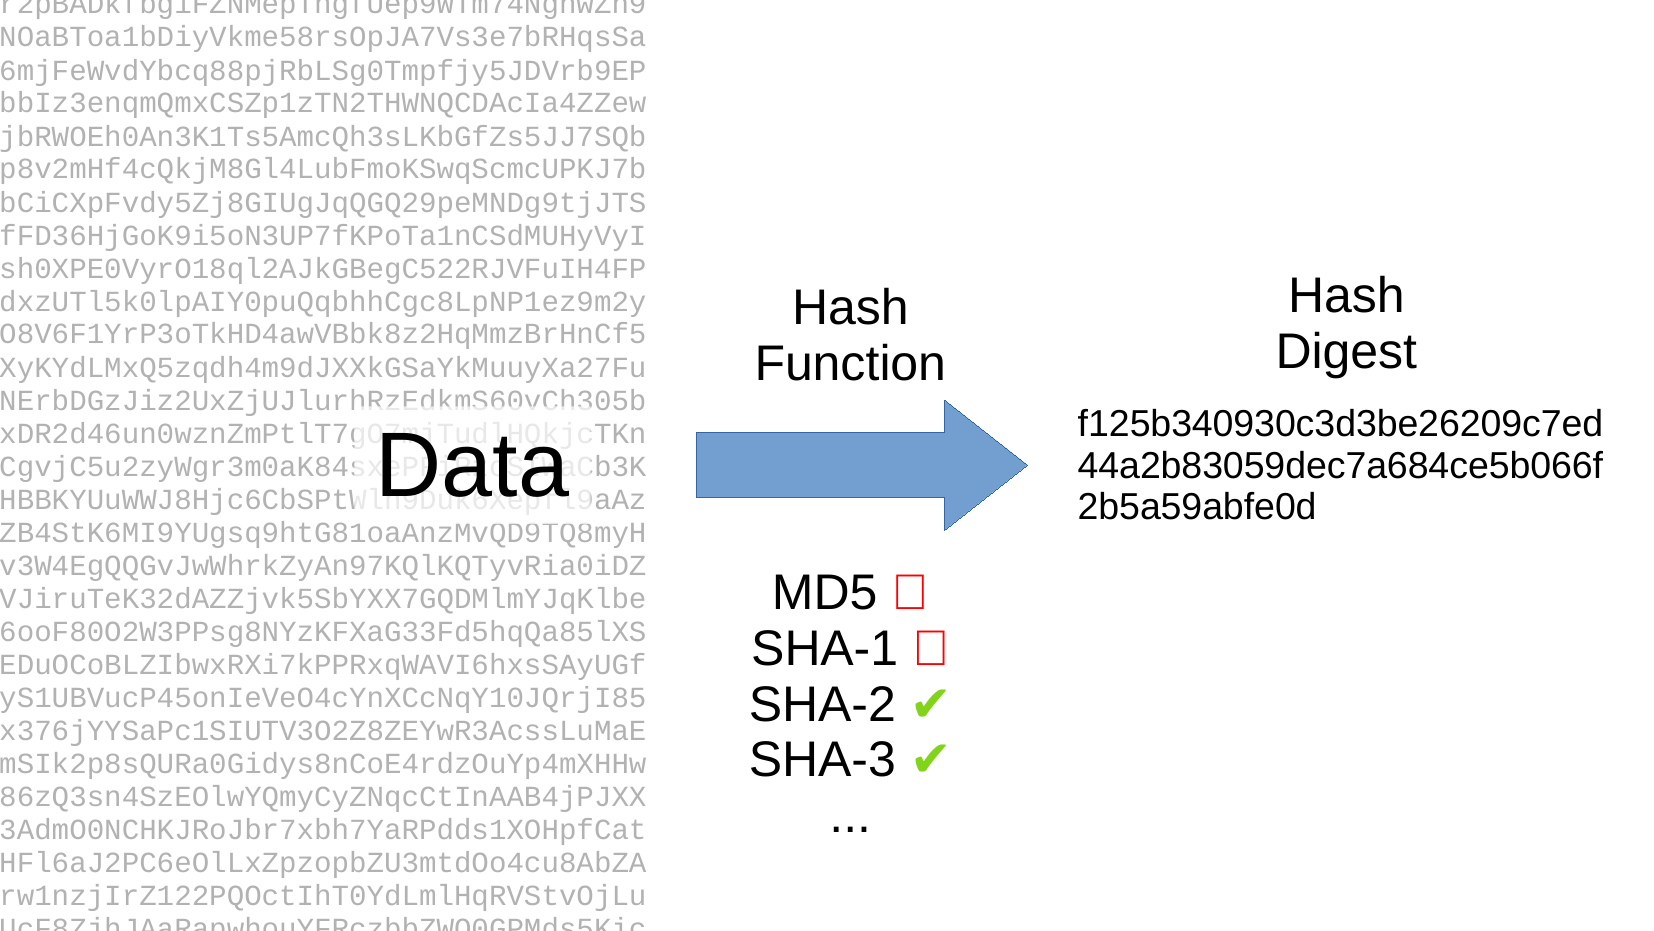

v3UTSM6lhtk3evudFLaJNJRwDzfAuxEPdAqMgoTr2x2GSRaVH2VfarwYTJBPGB696Ip7UKRzzgiYWzt
JSA8JKoQjhgZEoSut4UBJ6CiIxCV4Kk9rlsRixiOH13hh8Cv2DawjYb4miezyu2Jy1wUjLAt0yEsZpbg
vLLGmBqQ8hlIhx2qD4YAHctyE3YRBssM8YZn7Vjf0zNcdmmag9abxTQfIu2L1h8kbCAwmaGeMldYoiXE
TBpnRGRZVz3bDrVr4CtHCem87Iayea2GBTD9AjZqt6FZzE6Bctj2EdbT9f67r4OMc8ajWX3EWusIEtJL
J2yC1p9hC0nIYwKTGm8xeu0w4ioQX5gL0TwLiBIVur2GW2KH6rpSIcDWbEPAJXuxTZ6m4zNuLoRgaHmk
moX2CptzbnG5ARqiBxUnkPKO9SdLsYJ37S9IEtgph4X5IAoYpxqZW51TtXJJ4rUsw7PBQ4SBeLKPHdIH
ihluolWTwb9LBHpFsz7kL4N4CYqMKzJN0bsmruJHrvrzEB1b0Zg4pmvXwjotikZ73ToNYbZmy1fKIWJf
6uaqaFvXKiyygF0M75cnrl9CiI9r8CvnobYak2D5y1Zcr7hxYBQpx5F9il6whNLHcDWdCTfgUkpolQ2z
W8rp4cWMDM2rl6cHxoksik5JJ989Q6nGsRcPgiwAKTmyCZslK079te87V0SGAk41hSRXeNZZvnfOjOdC
vEhhMElyWR3wfO67zf0v3l97v1YcvhIYrdIh0mmOeJgS05cAMx00w1diIzSg9VsCY6kKaTckrbe67XnS
ZLcWV8WEawfN0XfuZI5H6FzAXr86dzvdqSQrekZFES9dnrEgzM5rFtbg7OvY4N82ZkrQhkRlnwHRxhTH
28ehvE8LXpGWR4HQXDHaLzBGsCA0V4Hc8y9aKlNrLarGQMUPMZLwpZHvYygEwNMoJf5yqU9USfYVEnUn
BMkleJLfvKLu25if1eMzajXTlc1NDqNyy4Q8cqAjpc1SQ32kzhDvJLIi5QggxcbkiyD3oWKDg2REPXxE
vfqPNxZkrmhbU76lv6rAJp3xTR0ecgJdKPfKUqNlZV9hcty4PfYINL87NfdW5Nrcs7xMOUOdjEYd0aEf
D2QQM3znjnkUjj1ZY4NsrJwUwYuzMbv073xHcYzUPdpr2pBADkfbgiFZNMepTngfUep9WTm74NghwZh9
DrMvonotF0piDHGTXKRZZyu59ac8jt3yKYePQOm3TbRNOaBToa1bDiyVkme58rsOpJA7Vs3e7bRHqsSa
CRrz14FOFMrd5hEUbfSfbAK1FBsDtyE22LfpyJH3bH26mjFeWvdYbcq88pjRbLSg0Tmpfjy5JDVrb9EP
j29jo2AaK8roPvedvtsRgoPWY11sYgzWe7f741dhvDvbbIz3enqmQmxCSZp1zTN2THWNQCDAcIa4ZZew
Q0Eq8V3TLBwX4uhEX94lk8DS7F38jbMyn5ofokBIbYfjbRWOEh0An3K1Ts5AmcQh3sLKbGfZs5JJ7SQb
78H8Rbi5lkDY5pUzaigJVzm7XHwjBFr1bXzLALzEi1Lp8v2mHf4cQkjM8Gl4LubFmoKSwqScmcUPKJ7b
rORSlVsC3e7Ab1W9zNI62GEo0ziv2shhyEXdQbbvG8hbCiCXpFvdy5Zj8GIUgJqQGQ29peMNDg9tjJTS
KZ9mv9XY9zTbSLkNp4aiJjNmx2vcMPrXD8nyzBqWRghfFD36HjGoK9i5oN3UP7fKPoTa1nCSdMUHyVyI
E7conPZ36i1cFhFJi5dUuXXpp608Cl47s8xSdCMSNJ0sh0XPE0VyrO18ql2AJkGBegC522RJVFuIH4FP
SsXBX6133CnxWJIbZbykAyT4l38BP3RZTeuLTgdZlhRdxzUTl5k0lpAIY0puQqbhhCgc8LpNP1ez9m2y
NW82VtYvUtClnEJjqKYfUz8F8BHjghuGvsXMHRbkNBfO8V6F1YrP3oTkHD4awVBbk8z2HqMmzBrHnCf5
xarny328ppkhfO4i9oC8i0UgEpa7Nk7BRE0tm7C8Gz0XyKYdLMxQ5zqdh4m9dJXXkGSaYkMuuyXa27Fu
gLvZfu2LEOAdzgZeUUDs1bcagM81y9c9bXyU6SoKtrlNErbDGzJiz2UxZjUJlurhRzEdkmS60vCh305b
w1NiNUPuJ2sCWZwAsdTav1oEPFPwLiCObu5s0tVIOPcxDR2d46un0wznZmPtlT7gO7mjTudlHQkjcTKn
seF7tyFzlwEin4EyjwBNlm7PsL3nK63XhuxdtwJ4j59CgvjC5u2zyWgr3m0aK84sxePFiRzcSIWaCb3K
sQbj6giEHI8pueWguqJ3OA0MFHHeNZURwb5vxCrswYmHBBKYUuWWJ8Hjc6CbSPtWlh9Duk6Xepfl9aAz
hVK4IMur77uH0ERGTRF9Kyi1Gh7K9kpTswRWssSKpiKZB4StK6MI9YUgsq9htG81oaAnzMvQD9TQ8myH
Mqj9hwnMJ3zzm3XLP11ujjWpBynw1it6aKRjDophK1sv3W4EgQQGvJwWhrkZyAn97KQlKQTyvRia0iDZ
w4wpq5380eQgU2CF5zypdGeSwf4sI2M3XHFBeU932sLVJiruTeK32dAZZjvk5SbYXX7GQDMlmYJqKlbe
PWSInzTxXAhfDapXzd9ds40UnseFuguGGtLKErRi5qh6ooF80O2W3PPsg8NYzKFXaG33Fd5hqQa85lXS
GAiRzXH10shpN9f5qLBO4IjJTgBCRHELMysScsCcpJHEDuOCoBLZIbwxRXi7kPPRxqWAVI6hxsSAyUGf
AXXiUrilGLAsIQhz0eQt7PmOD0aTv8Zw6O4YB8BunMDyS1UBVucP45onIeVeO4cYnXCcNqY10JQrjI85
4DDJAUlwxixtT3eFrgM4rON3Ac2cK38r6Z5VlBE3TT0x376jYYSaPc1SIUTV3O2Z8ZEYwR3AcssLuMaE
VpXTeRRsBSL2HqZZn3FXPC0Kw785fa0uguCgcfsI0onmSIk2p8sQURa0Gidys8nCoE4rdzOuYp4mXHHw
xavsu0WdhOYSYnHpJkyBmclmrDyGES9ghNA6rOVqf1W86zQ3sn4SzEOlwYQmyCyZNqcCtInAAB4jPJXX
Y0d3fmdgj91sTaak2rVtBF9kS1KS0vwDXyz1hIJLZso3AdmO0NCHKJRoJbr7xbh7YaRPdds1XOHpfCat
CjV7xps8E162jfsFTLwWxPM9jDnNuhDud89oiQm679wHFl6aJ2PC6eOlLxZpzopbZU3mtdOo4cu8AbZA
kQtEbhQOyO42qcsdfxehEDCwMQU6yPft2e3nYSHIBY6rw1nzjIrZ122PQOctIhT0YdLmlHqRVStvOjLu
BkCb3Ciwum3RRfHdC8ujtXndMc1dI645VMnoeDoXE5vUcF8ZjhJAaRapwhouYFRczbbZWO0GPMds5Kic
MoxTFNUNAhNL9KI5BSrW4BecvsBVTzv7GV5bAoaX6DnkZXr7jP5N8U8ebH7UnaApxjQZt1BwQjsfsFZK
rWjESf4fgHzsXkfesWgIGhs9mueGQkcNH3K1WFO7yAD1hutQqO6RziganghTuPKBlCzhuqdEoLwmU4pp
9O9JC4nZrMV67vObv20C51x1eIb90CLo8FGh3CJ3LHKsfkZrZ3vXgnUqNHdqvEp1mIGtUWBaSMsFfknS
rhhEdTCsUAMsLpOhBiIaGrLdc4AAoOXmIiL8QoJIi7BcWxjYHgyRVao1sVuURuiy2JB6VtanMQWQgNoF
KsvcFJKgQBrhMAbeGtfy1zRDMyA6Iq7aai489inCeAcdXkWxm8NaobauAfMvWdHTo9LwO8iGK51MtvbA
HjwLIymoLYYwwwX8hGgYk4o5GNsojugyzl6bsTZ8rIwTbdu6UVWkPmjny8PYUcHlGpBeR3shwg3WUZ9q
n6GUCpMX8CxgOXuL0NGRbWAdaFvrhytIN1cdAb7KfzfVyqv7JTKVWDL6xvj55P0T76LGL8JPtYI0Wc22
Lx7hcrXoZ0odFyrlFIFI9ZB4d5KK8GWnuq98o4z4BOtVKeYilgwzmvSOM6Jt1mg6dEylxMpXc1Foh0Ga
jpATWgSfEzaajdhwOUrDk8uSGBIQLbIYWLJgUDF5ECWCvyvBo3oeXxVYOIttKzJ9N4D2zlHGIPT9k7ol
idrFHCNsJGRNpC7ZwgXcyhbpmZEwbrC0cK23UkapeZnwpue5mETQ7XDqLyBjUNvv5dwTJ6yjudaMB7xo
MOvpMQDyf7kvzdCd6lK5tngXoJN02mBqEymHfKVx0v4Wmn4XQAKzjEzNQSfhCOqaYmpnPzHVKabOuEWv
YONhQPZ7AD47tIKKsulYz2mueGekEJGxxodO5CBJXo3hXdvBplls4n1s0k5yP6FxWaX5mpi4kUsoz69J
JxQ8OF0jmoPDoArbShJQd20s9mafqwRaecUOsPIB111v1WA76Rz1uOlD1hN2atuRaXMB8ZPr0xxhXXC2
wU6biwJQ64enw27bPnneZYrVcS9fZRJ02dI8r5Khhp1TtWa2xRmv9IO3kAbuComCEwTqcfhmoq2HMWiy
XU6TDJ4g36X58LgfMvW3e66pgteTiJzIpnfCYUEi3YpN47w7Jsq57gdFrwVMg2UdfyTAoimbKCBFHA2M
7GqiKlrHVr53IbYlF9Yu4CLlyqcLIYE654WeL1BVeZ7kIHhnjQfwCYKCxKbWzR55Z3vixNAFX4x5vV54
5YgZh0dzoYuyf7rmMPKmJb3j26cUdhYdhU1VIiix6T09qJzTLZpiVMYYsmFNwbRAPTdCV2XwRUBRtNBC
q0XEUY5PY9Nh0jPJJJYkdVdJMhNXZiVtp028oeUduviE2JguQGJkKHyn6eMFpHJjhEh6Pq7LwSTVpoNk
9a73I8YI3xxeJKqdZxWeCnsncKHxrCW1QKs1TNzoyPQdaBvrha4kuawNY5JvsVg5U8SL2oQuo4RMuuP9
0MYx89ZAYWy4q7qCE8ZdzK3TIOolRmzCoSfTyvwjl6XVn6zKgvjNOvxEH9saVmLxRgpgEnDGg5CmOTxw
VurF8w7G7dWJTIRx4zeZhdTl7YZyQH220g6ksvNrtLtowd1OtgEqsFfSqfVVvRZXIjKtf7Qntx8PTlyI
bYfQEAa7sJLuyMBWybEiqEo80MzhuGo0XKYMjnQHwuuAoTfQ2bKUdWFCtjeMhk5f1m2J1EZPNLMNunNU
MBFlqnmK1fr456zrl1pig2GsfOyXYFAUJ5aNPJdrKOle2NSF9x7t04mpaJcBIwdFyC3aNpKQ8VEFzD9s
vNR94It81hedOOypn4wlVWUDQWJtYot8X1u6VF2W19LdaBMbyb7a1HmqGQ8wtompBQBubysOFkZNv47Z
kU4nnudDRwNrI1zcdMbRGhxMRMCKaC1pHrQbOTG4FE8wxpUCsEkJeaBC8fH7ATRbEqGrphdue9sQEINl
wVS5gu8ogN4AsX1rPoqdJFhg5lZ9O4cY8yQDNJDaBTPxVDHUZDRs43f9W5dSv7U24N7SzKYMyklf7wmw
A364upr5EPAx0ON73kwh7uSoQyJAtYXNyxpGwla45AWjEtvBeyftuvrO22sBmpN7ctFACBzfrXJqKV3k
cZXuuryYjigne96sclerOYGHUFDHf7XflygN2Ql3Ocwal85F3F2WqriD1lZwtqKEs9TM7WcmQ0oY7FJa
ZTHG8drr2SppwMaafTNE1Rdgh7E2W4VBfNhveRMJmQggm9QOeOXCHf3bKK5R2yPdvxOqhzideSPVDyjc
4NUlZIYRrSootGCyYVtGl6Jiym6HHq9nygoaTI8rNA0whM2NBVTgVa86q0J3JHQHPuQtBKGVZb5yd3aw
JXIEtJNhmatCEuDTrjDnRUjQL1WkfgKcCGoxzVPaBCdocb50dn8QzrsfZ4A8atbU7LDHc4wNb0bQGxiR
CxzXrVScicldo7w2ppA2T52YRLLEcM2IyaHiIgFHtzz5A6hMfRSvhxHZ9xvqZAmRhkRPWI6EHaKWYBPr
SQ2SBg0ASG1vHZGbdtJ9V2cjpLfYBGITtNVgTnqCr7poZPrX2V8J4DAbBrvO4V3OOpVGoBcy25Vyld0A
117ysRmJ1I0t66SO4iYiSFjTIYivBMPH6WxORdD2WbHRRR0VTwOJ47L0zdexdN7OCykh6RghKV1dl2xn
kzXk9oVI3WAOi4elvAAfvbXXBiZw4TqL7CZJ3w0GWmDZ0Id0BPaRQIU6zCa1hXgWaudrjUvrfHqHQXci
GoTQq7b0SSrQBFnNpcfew8K4wvDk0GPSEuTUGuL5nivqrAmfzfzlG6By9Pgmm9AX6jbR8tuWqJVm4mQc
pfAr5EMvO30AD1asYmkmBPGVJ0uJFgXP5sNaQmyxvZxsQhHwxCp6kAeCtN4tnuHC9fk2185zVD1NtWVZ
Hash
Digest
Hash
Function
f125b340930c3d3be26209c7ed44a2b83059dec7a684ce5b066f2b5a59abfe0d
Data
MD5 ❌
SHA-1 ❌
SHA-2 ✔️
SHA-3 ✔️
...